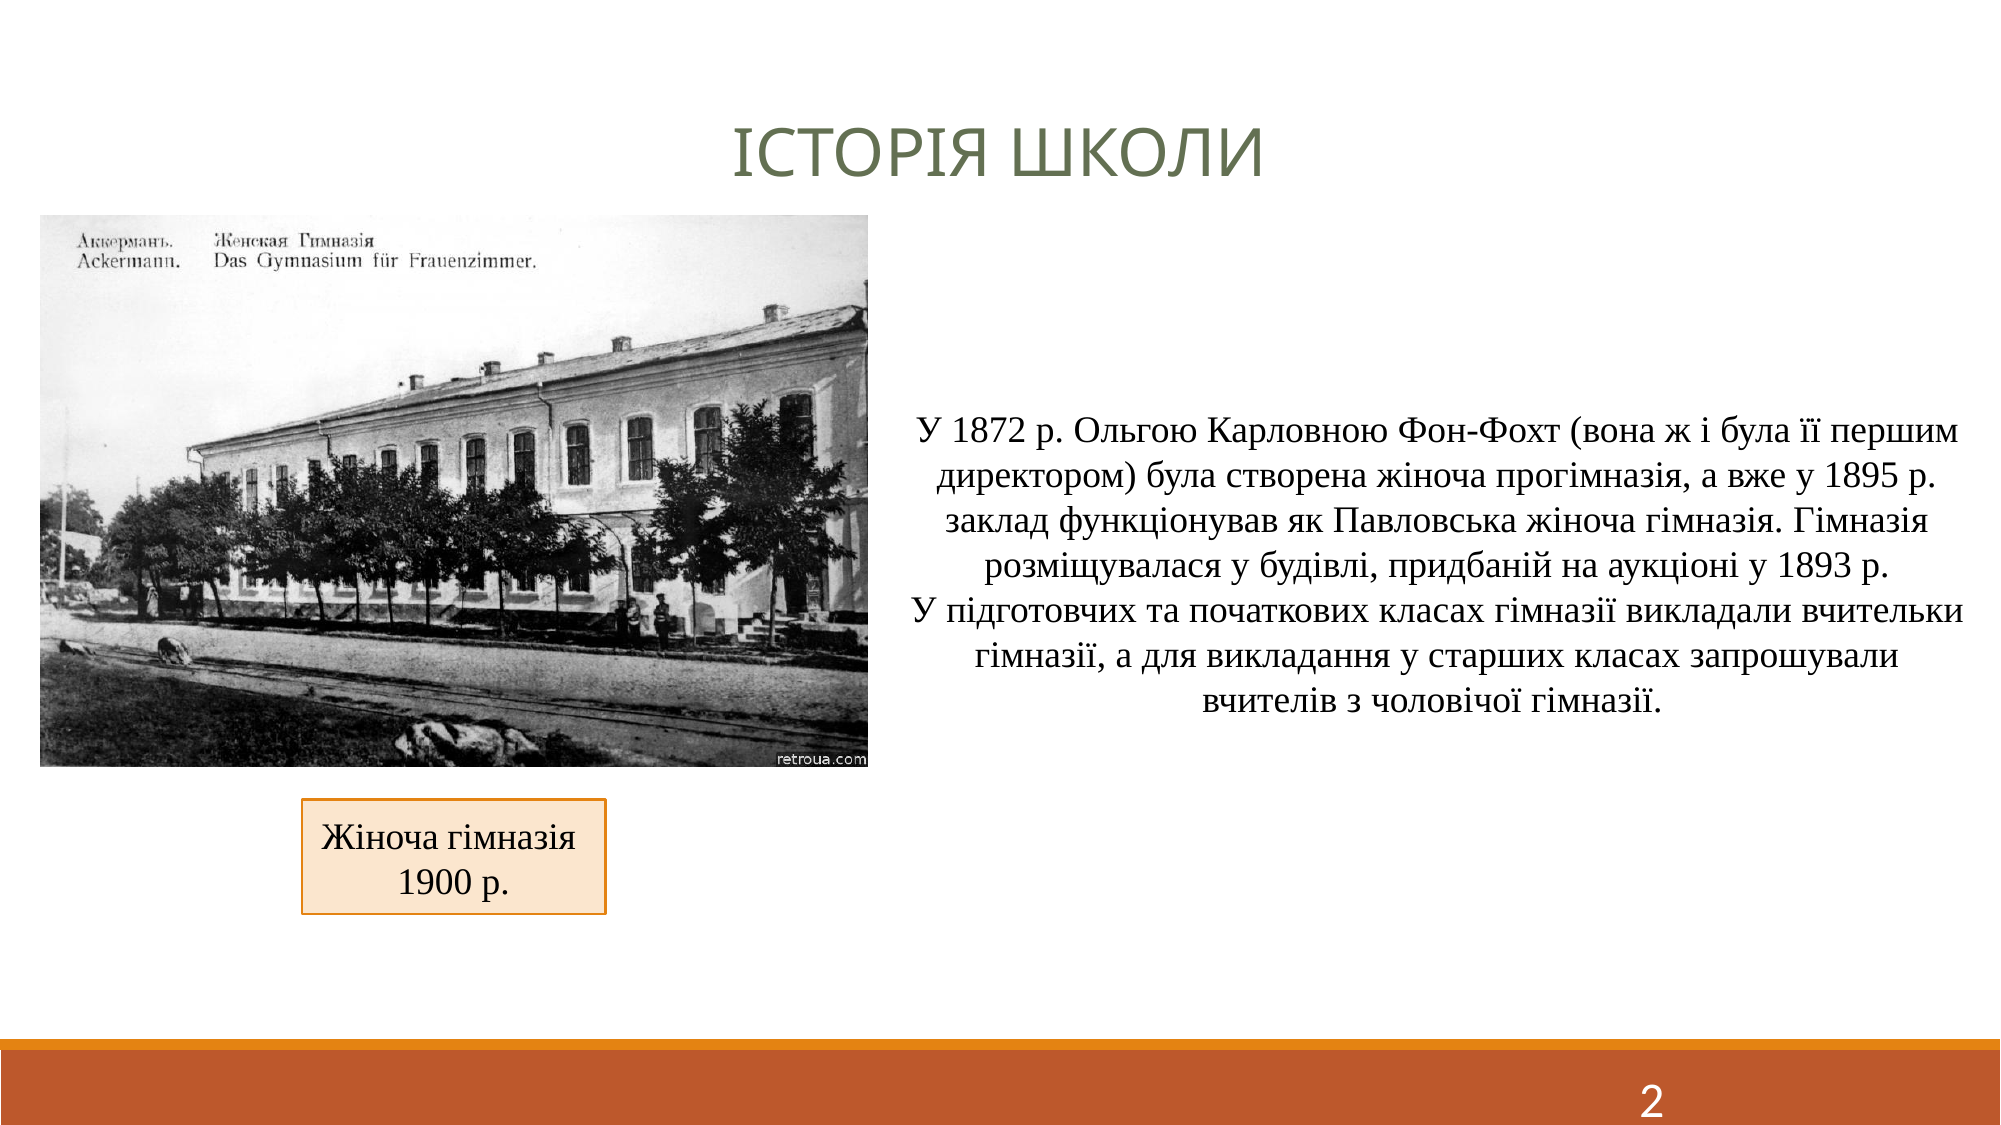

ІСТОРІЯ ШКОЛИ
У 1872 р. Ольгою Карловною Фон-Фохт (вона ж і була її першим директором) була створена жіноча прогімназія, а вже у 1895 р. заклад функціонував як Павловська жіноча гімназія. Гімназія розміщувалася у будівлі, придбаній на аукціоні у 1893 р.
У підготовчих та початкових класах гімназії викладали вчительки гімназії, а для викладання у старших класах запрошували вчителів з чоловічої гімназії.
Жіноча гімназія
1900 р.